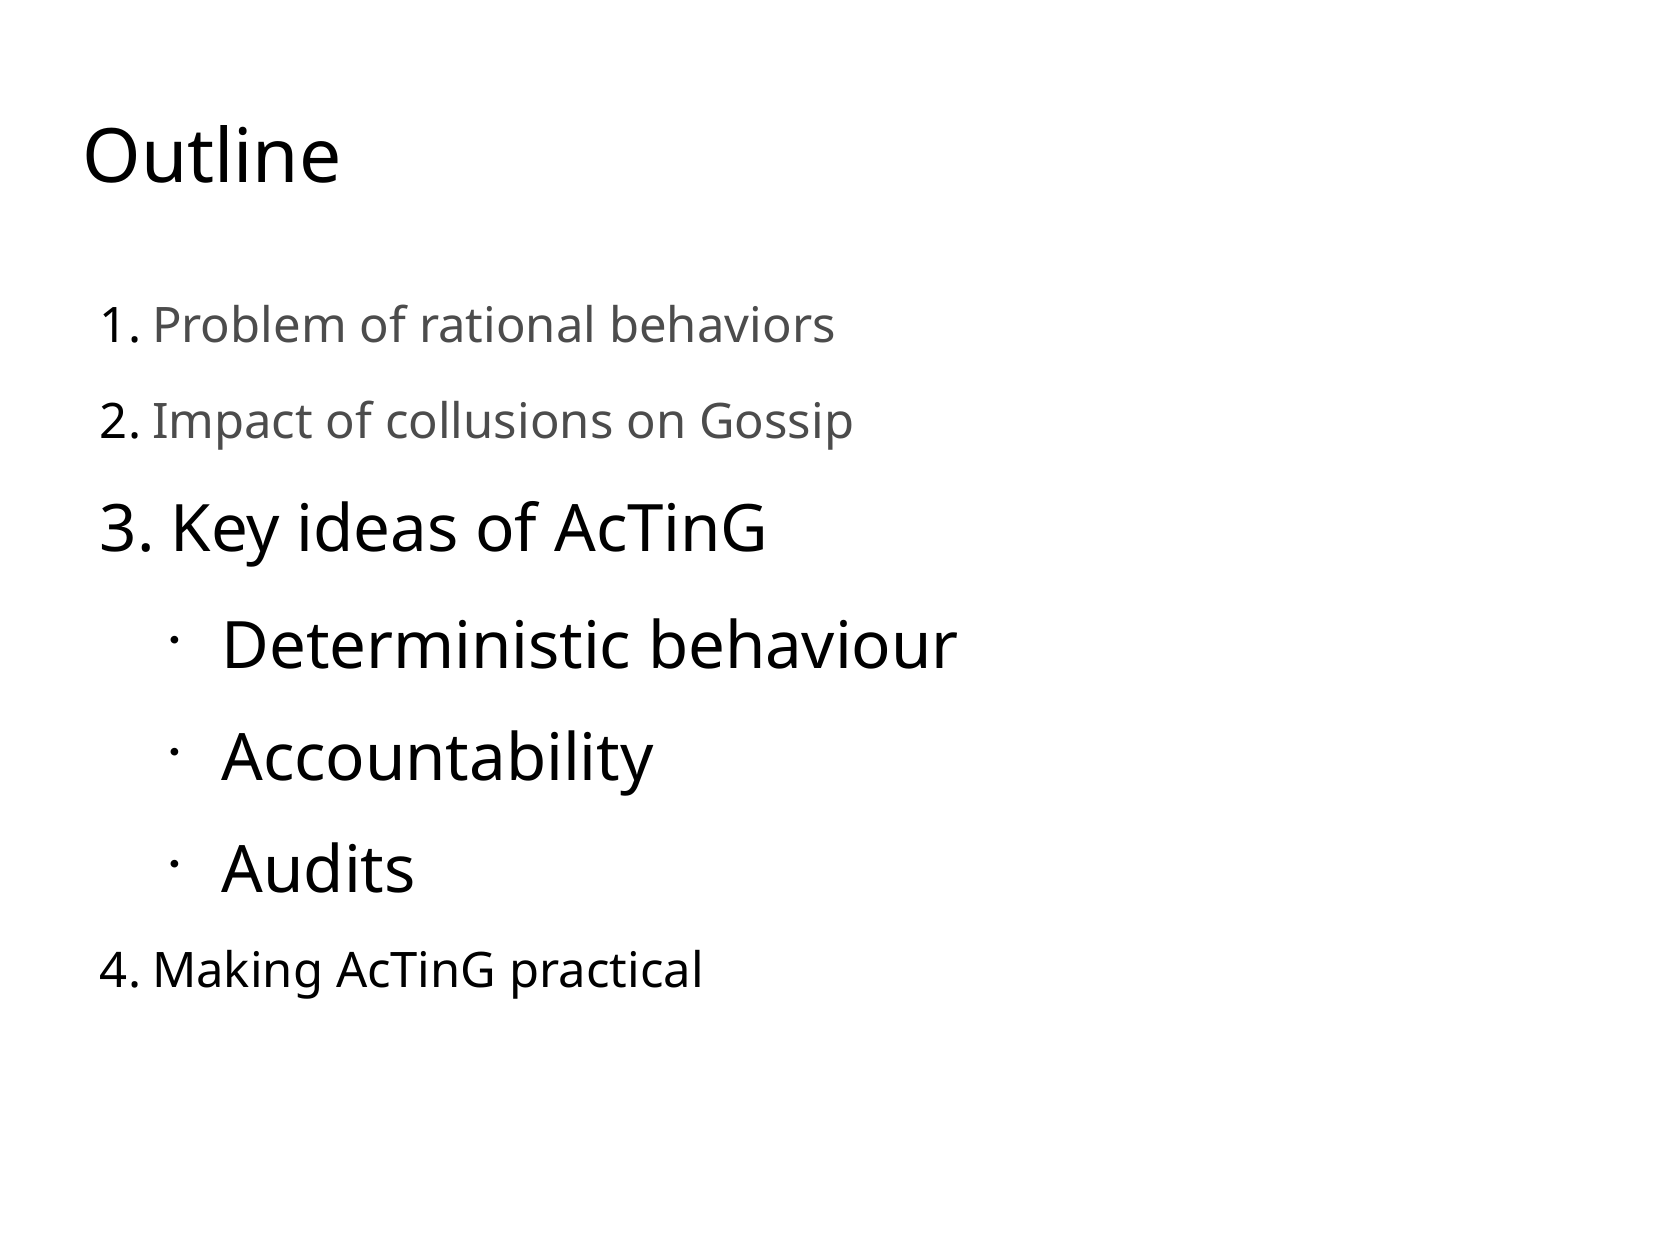

# Outline
Problem of rational behaviors
Impact of collusions on Gossip
 Key ideas of AcTinG
Deterministic behaviour
Accountability
Audits
Making AcTinG practical